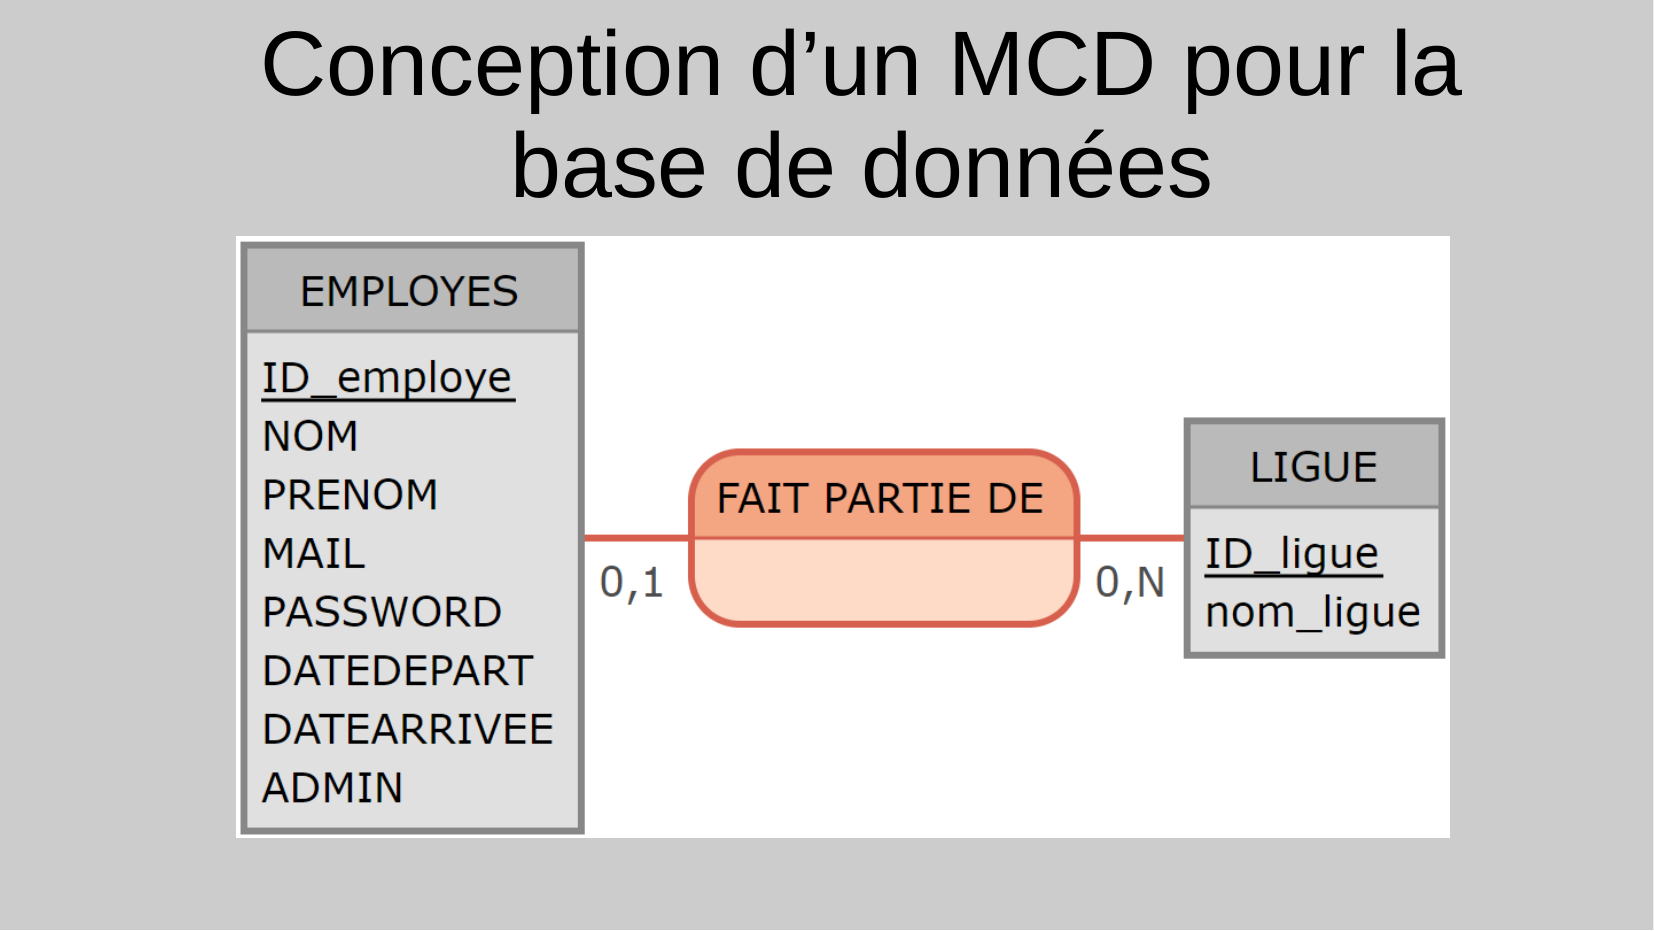

# Conception d’un MCD pour la base de données